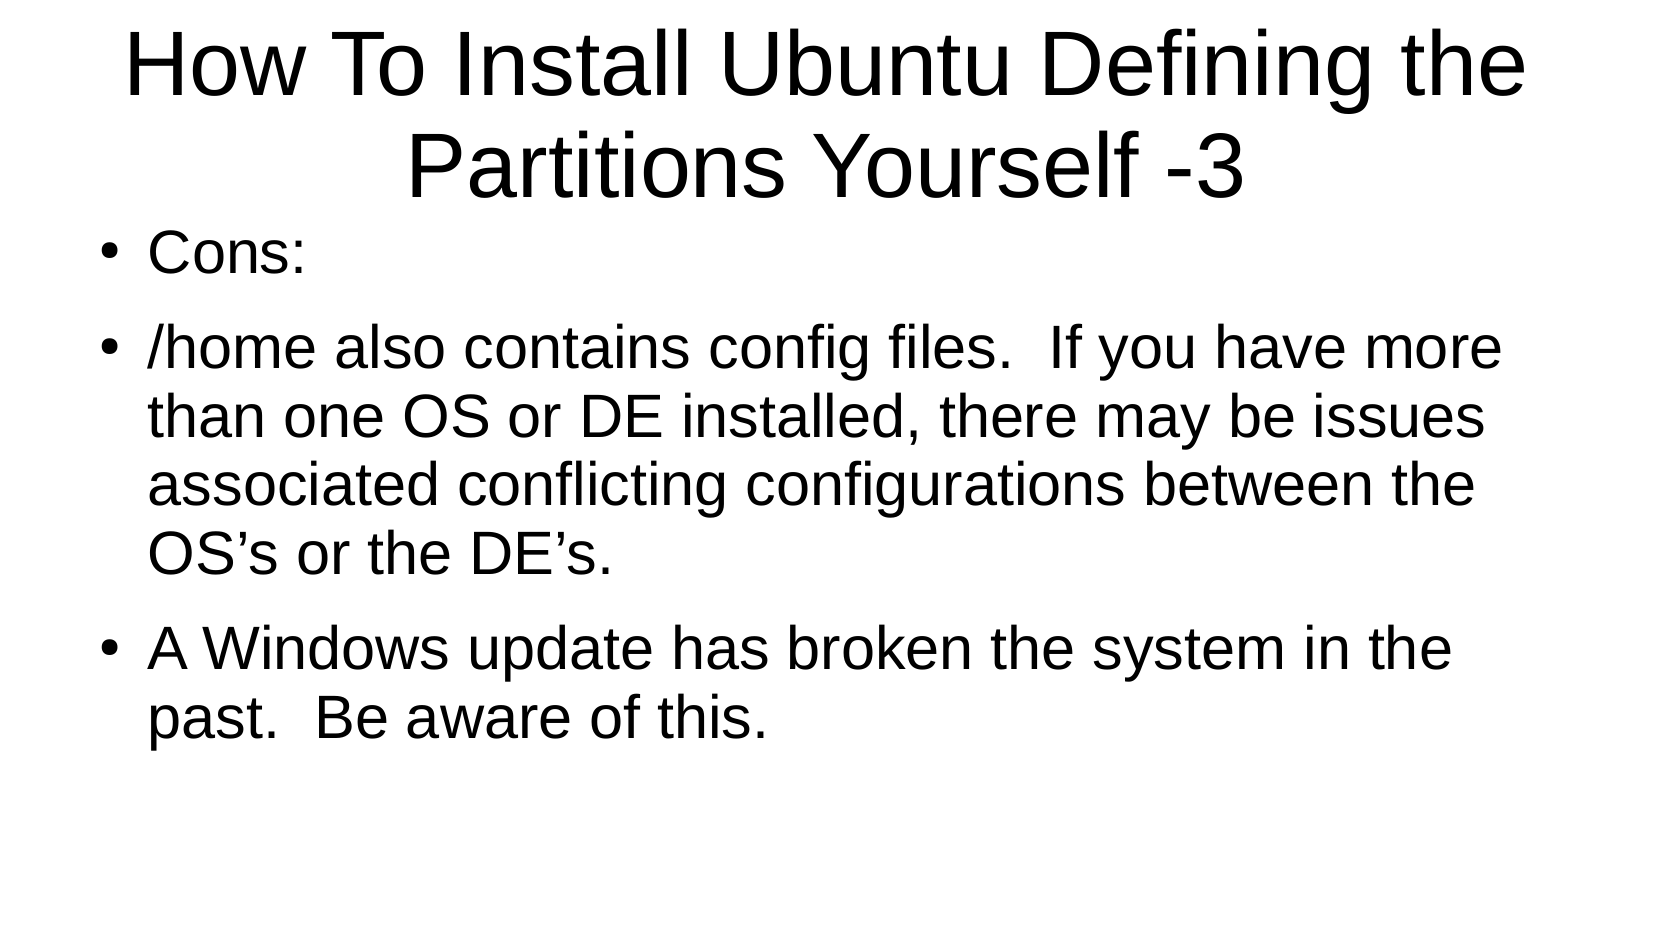

# How To Install Ubuntu Defining the Partitions Yourself -3
Cons:
/home also contains config files. If you have more than one OS or DE installed, there may be issues associated conflicting configurations between the OS’s or the DE’s.
A Windows update has broken the system in the past. Be aware of this.